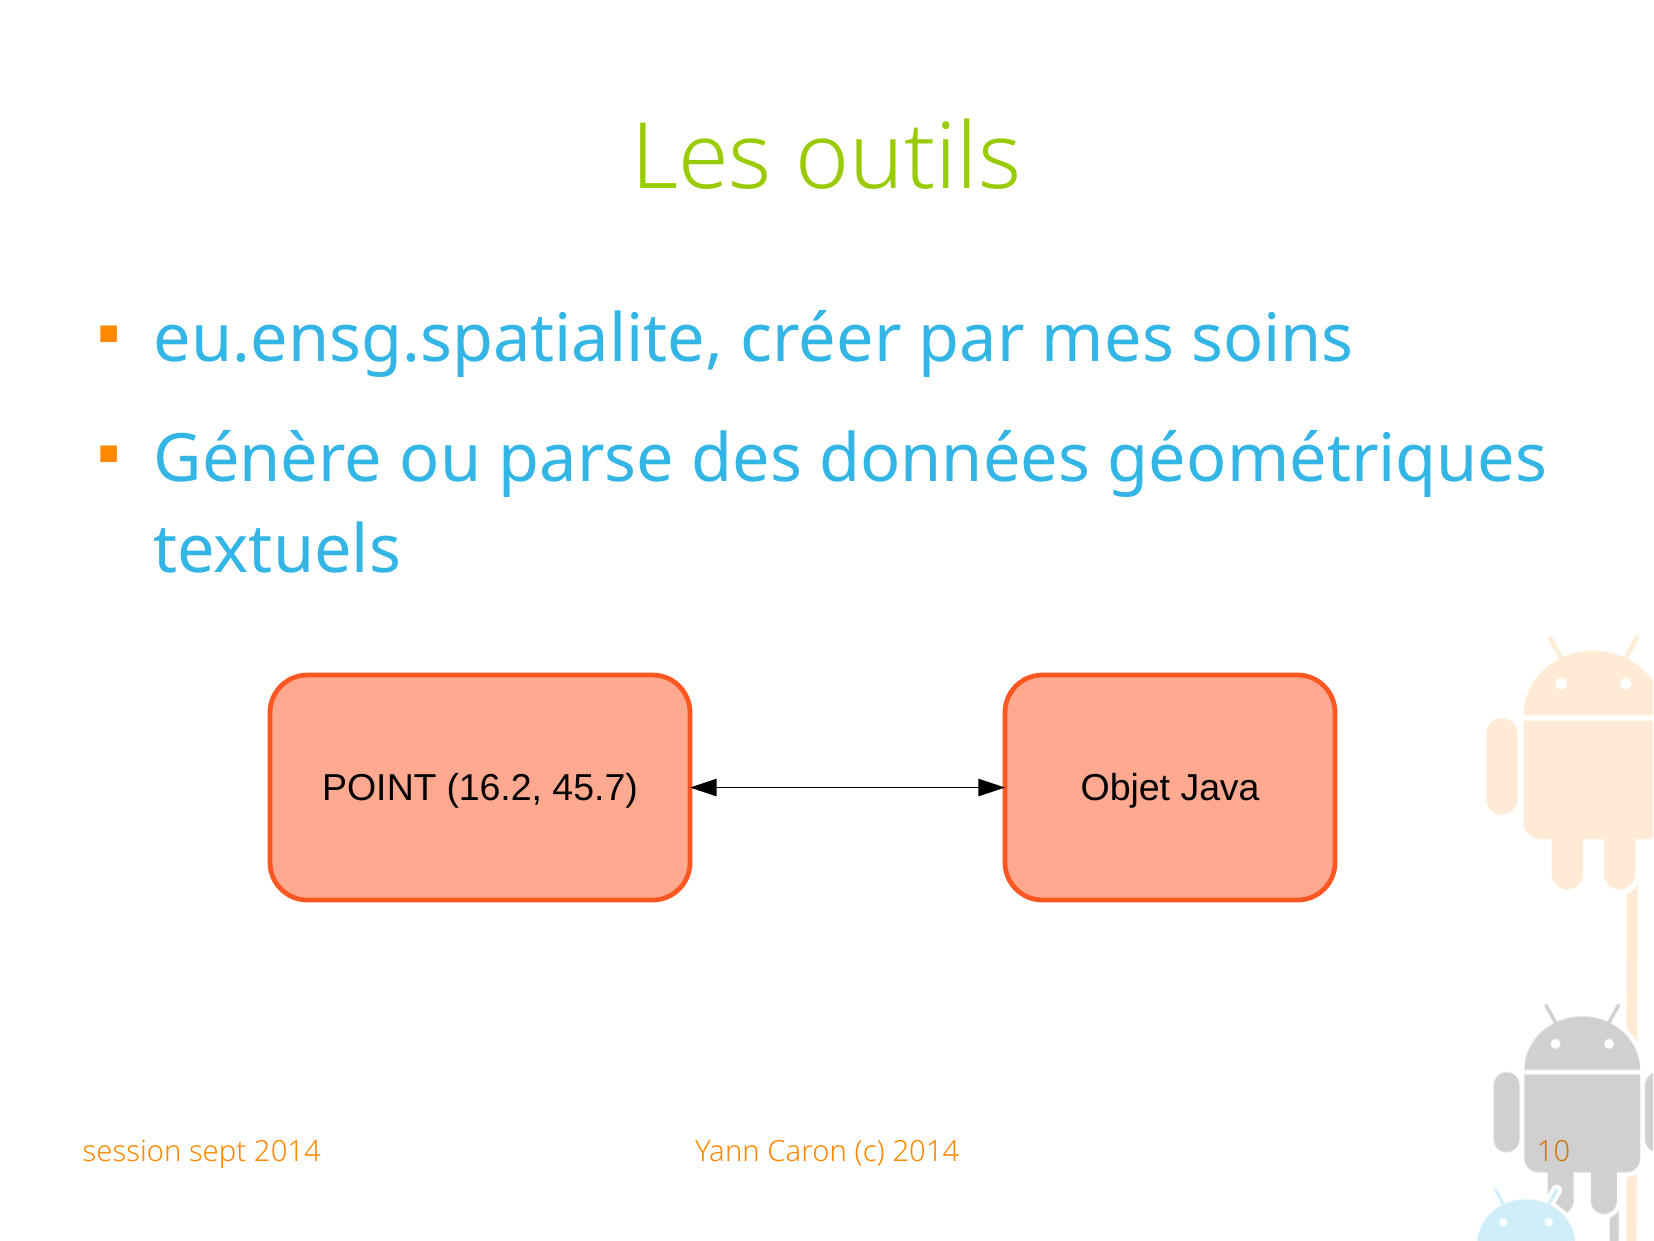

# Les outils
eu.ensg.spatialite, créer par mes soins
Génère ou parse des données géométriques textuels
POINT (16.2, 45.7)
Objet Java
session sept 2014
Yann Caron (c) 2014
10